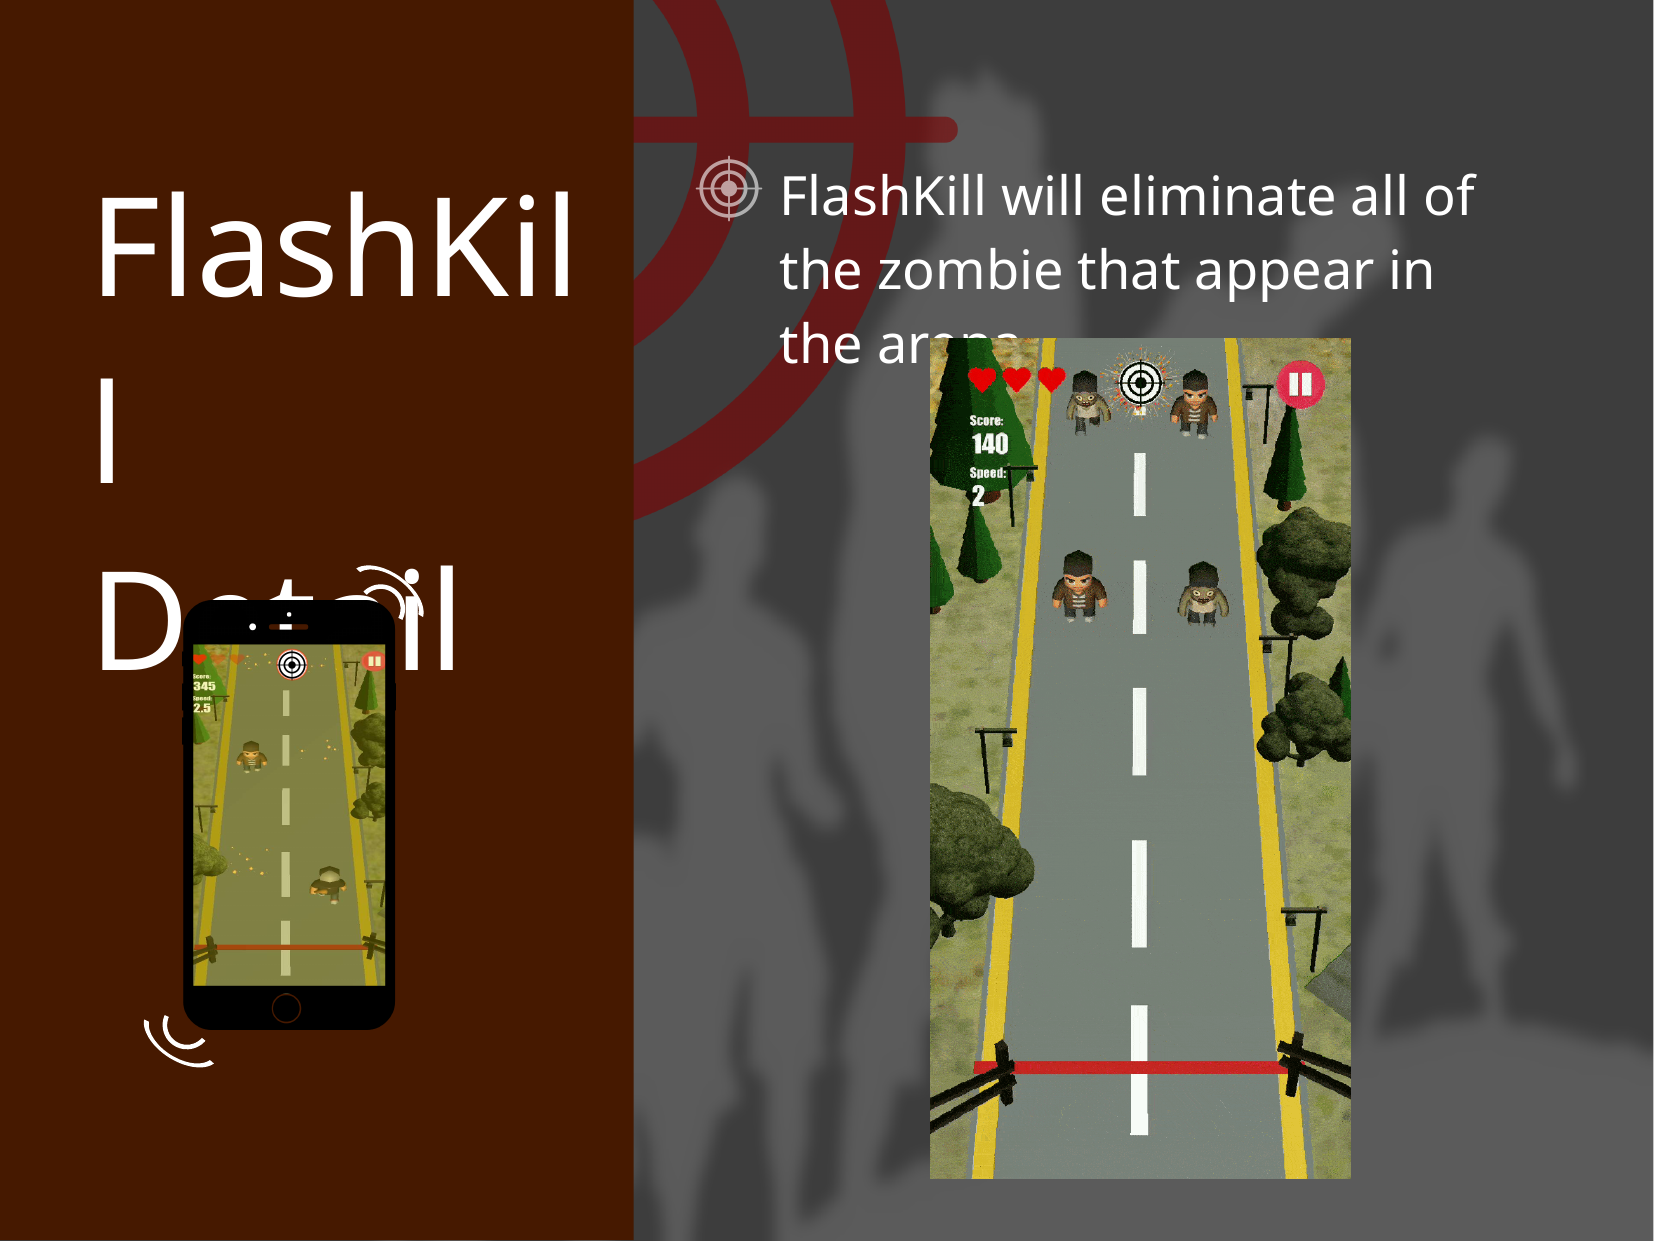

FlashKill
Detail
FlashKill will eliminate all of the zombie that appear in the arena